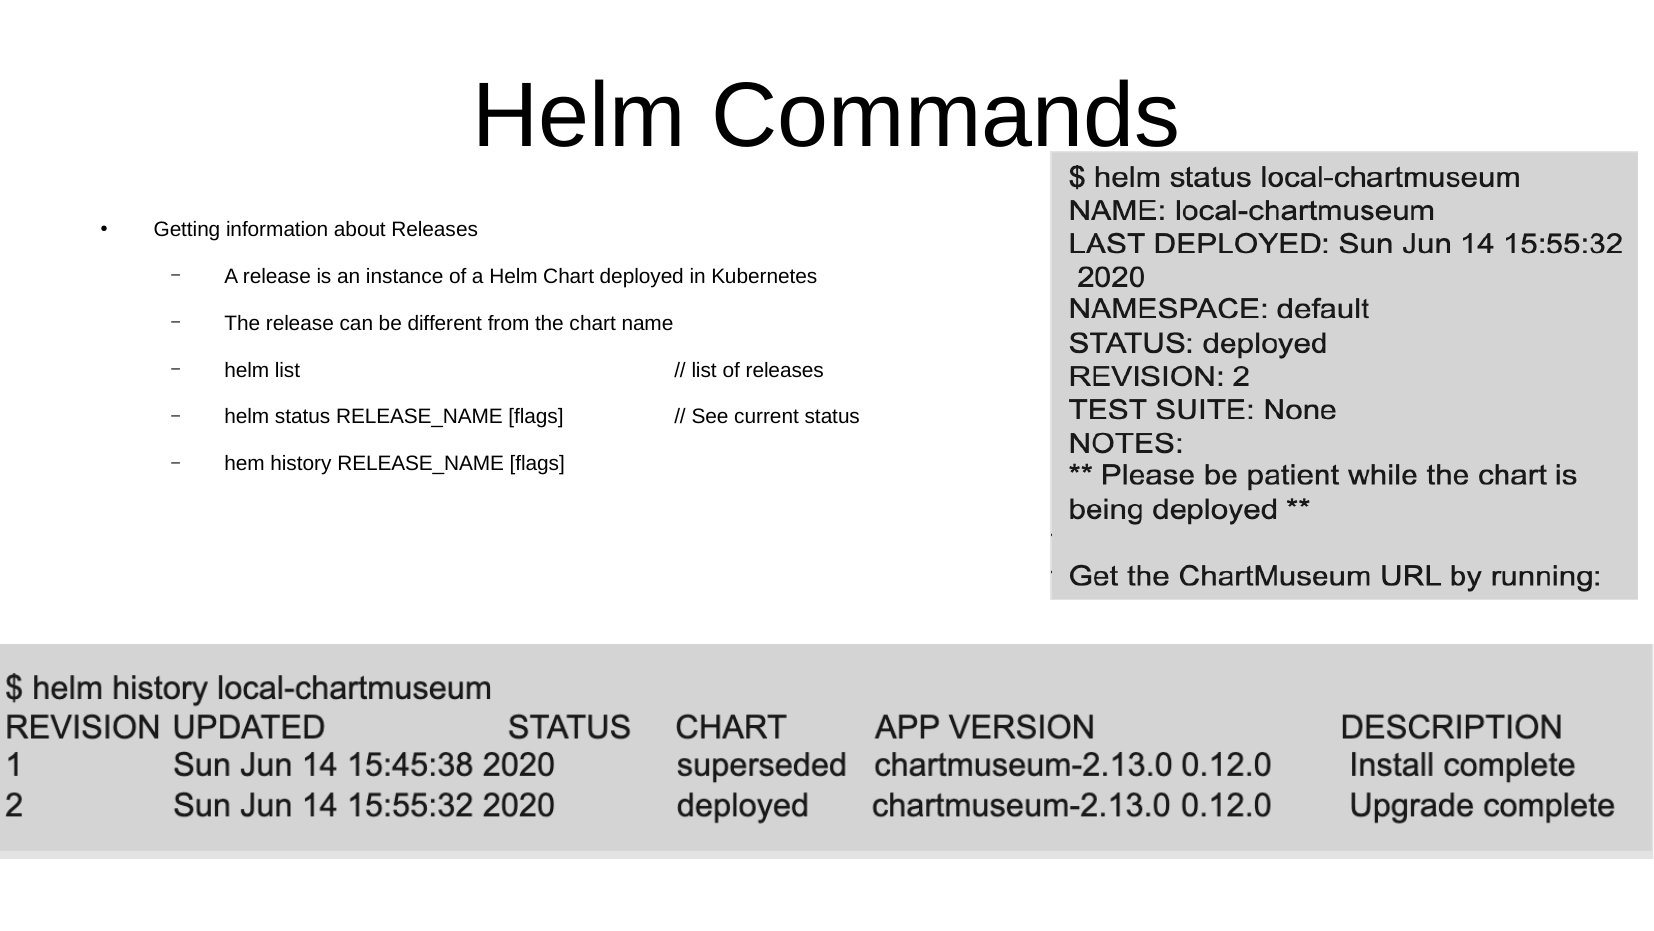

# Helm Commands
Getting information about Releases
A release is an instance of a Helm Chart deployed in Kubernetes
The release can be different from the chart name
helm list 					// list of releases
helm status RELEASE_NAME [flags] 		// See current status
hem history RELEASE_NAME [flags]